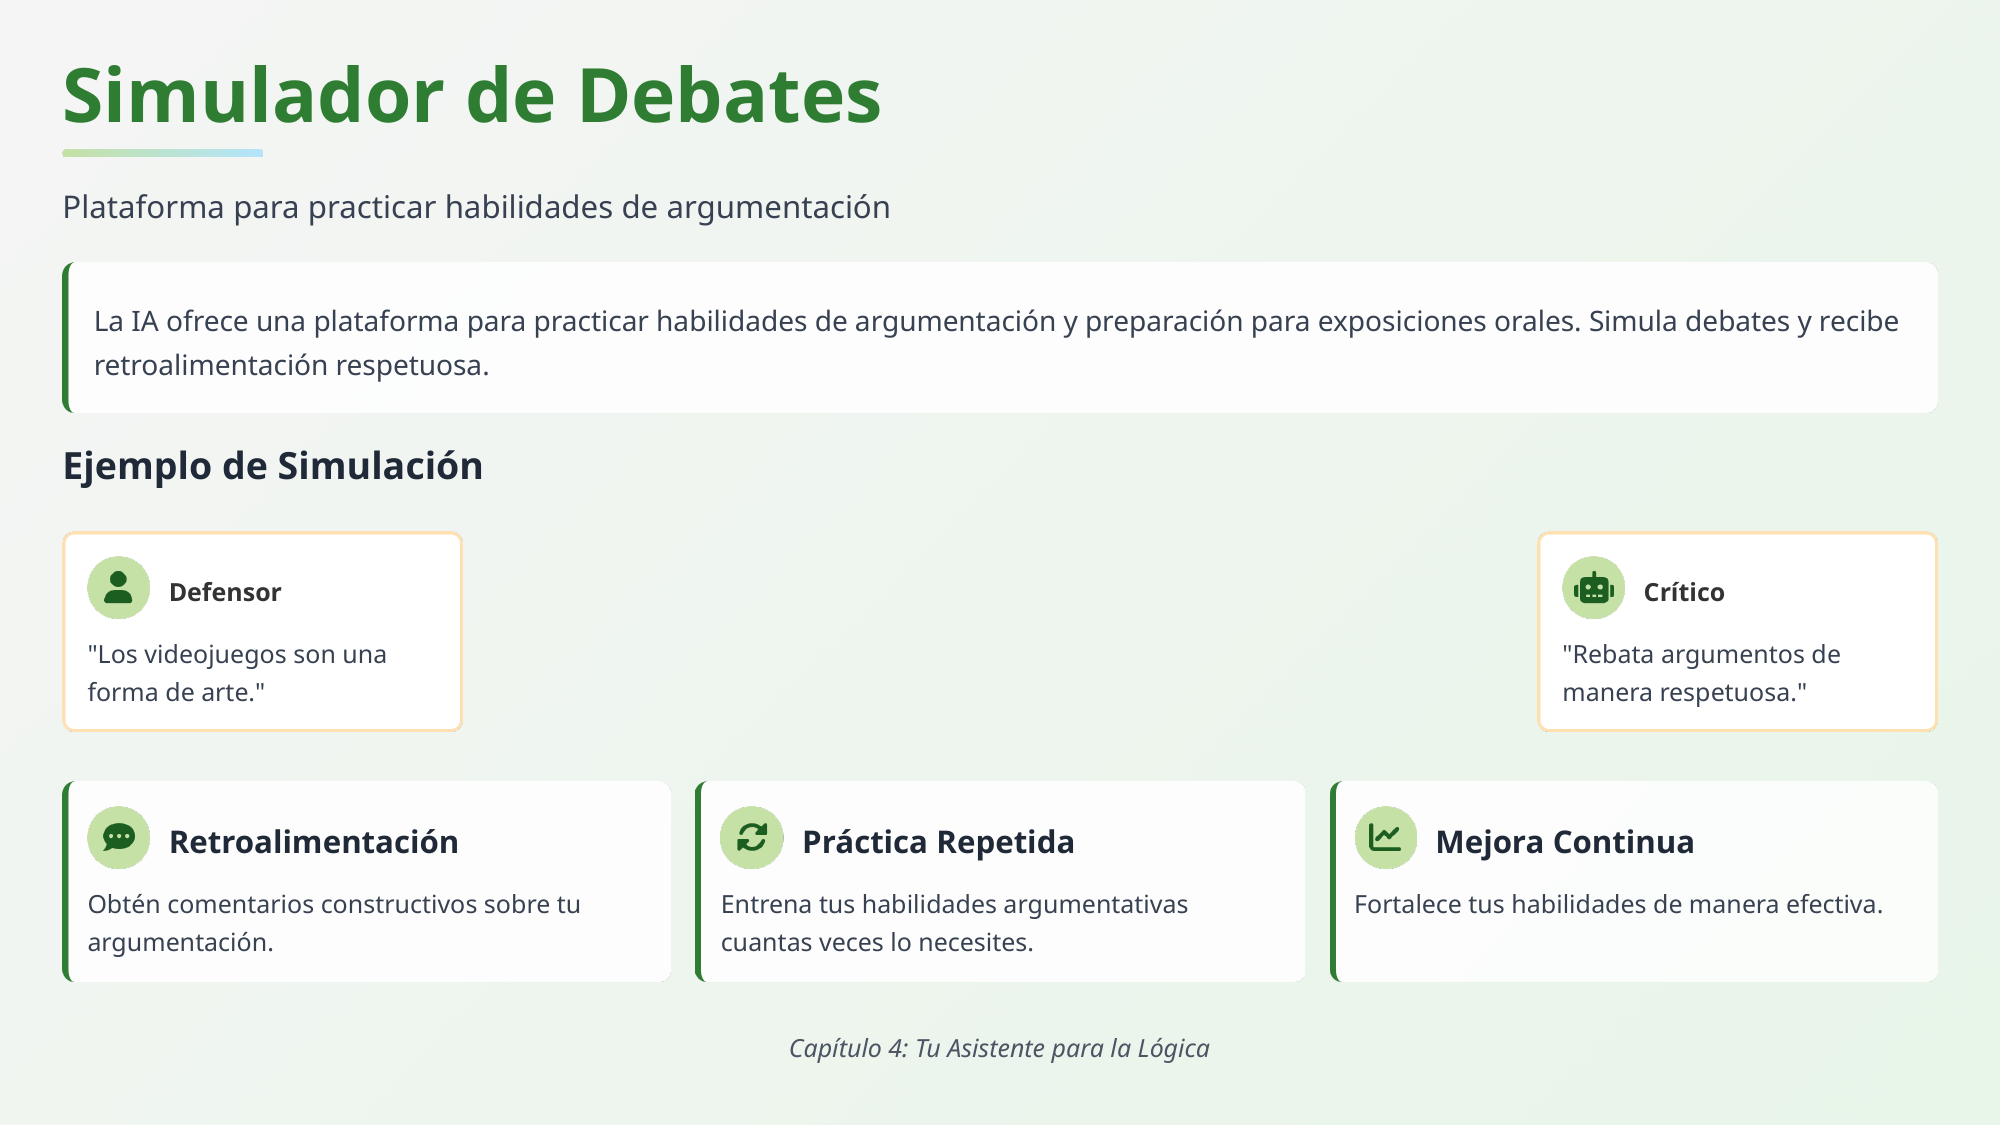

Simulador de Debates
Plataforma para practicar habilidades de argumentación
La IA ofrece una plataforma para practicar habilidades de argumentación y preparación para exposiciones orales. Simula debates y recibe retroalimentación respetuosa.
Ejemplo de Simulación
Defensor
Crítico
"Los videojuegos son una forma de arte."
"Rebata argumentos de manera respetuosa."
Retroalimentación
Práctica Repetida
Mejora Continua
Obtén comentarios constructivos sobre tu argumentación.
Entrena tus habilidades argumentativas cuantas veces lo necesites.
Fortalece tus habilidades de manera efectiva.
Capítulo 4: Tu Asistente para la Lógica